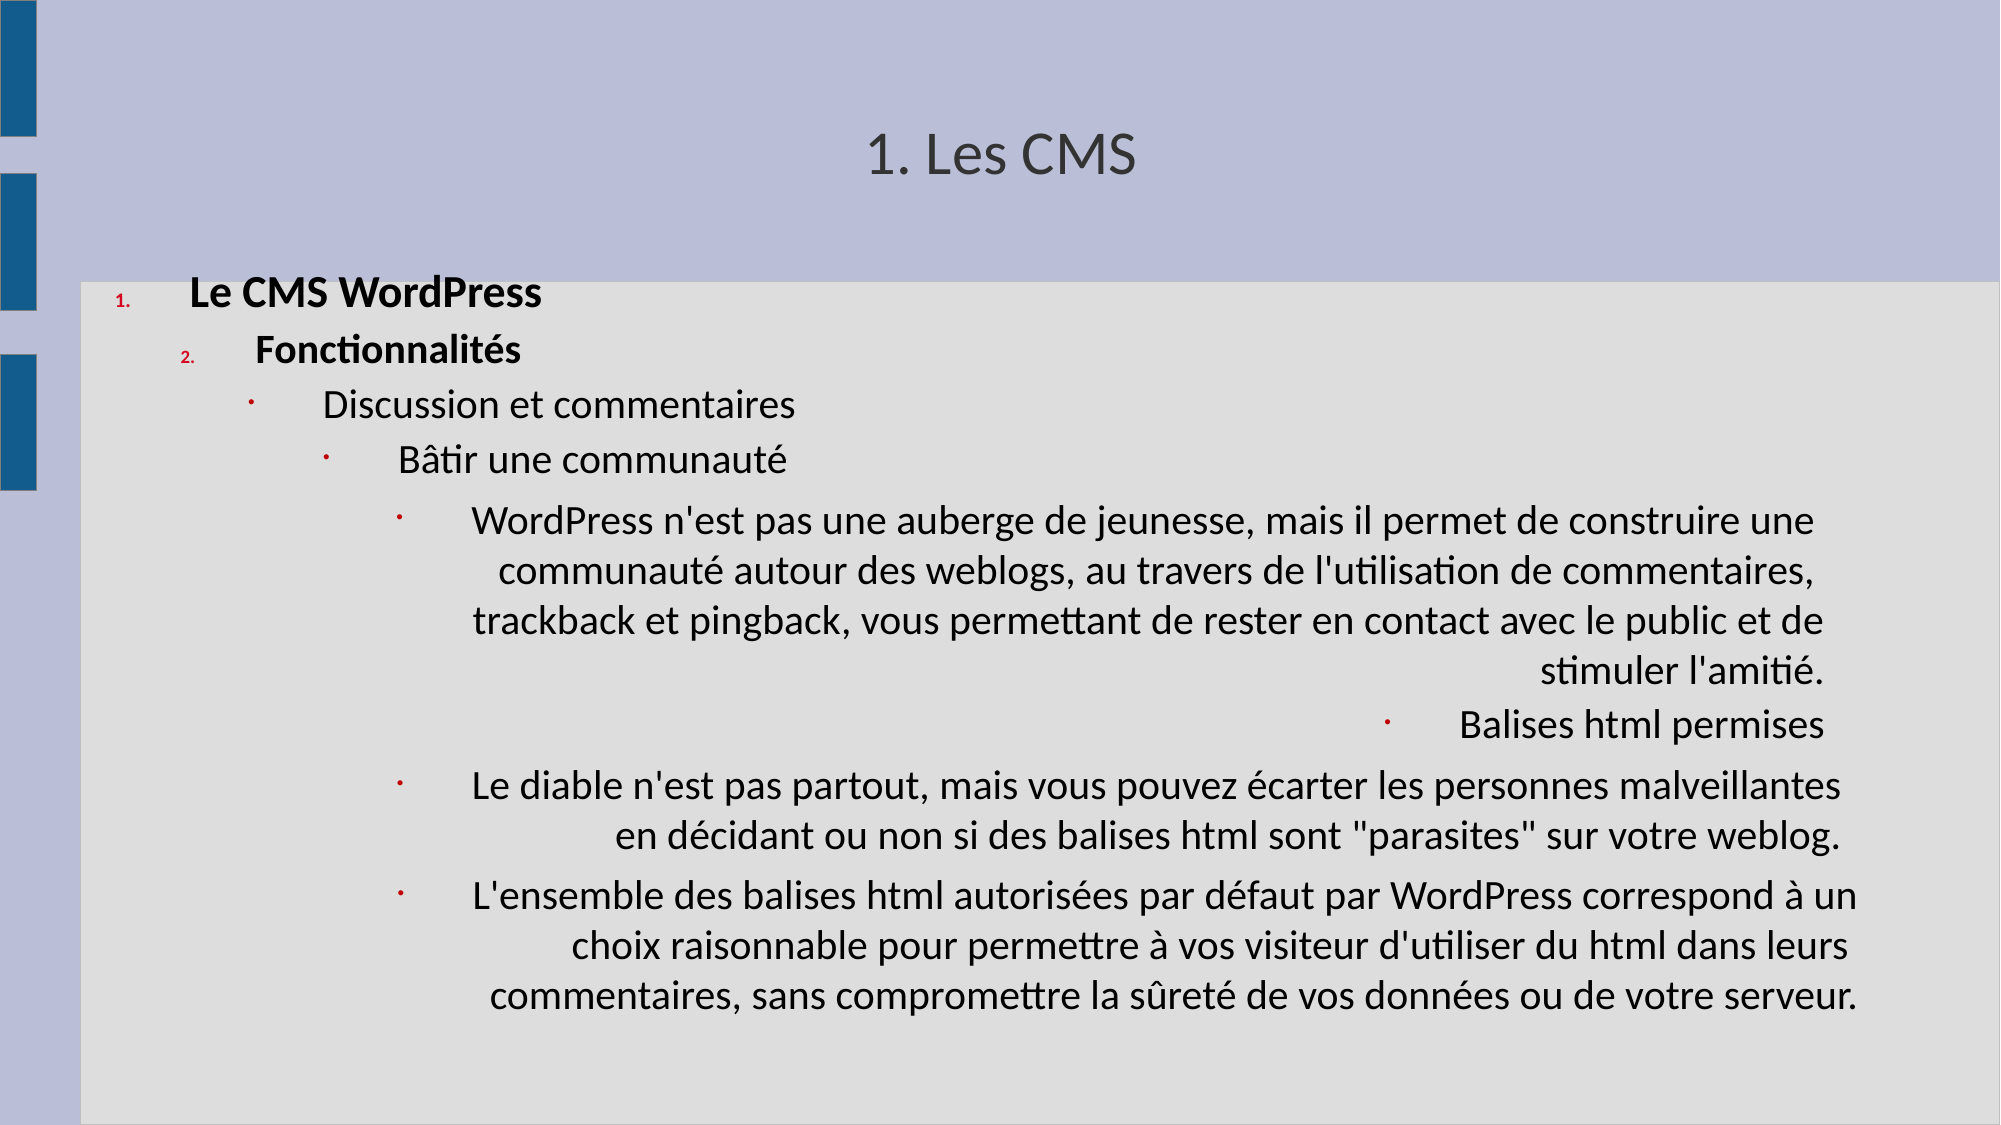

# 1. Les CMS
Le CMS WordPress
Fonctionnalités
Discussion et commentaires
Bâtir une communauté
WordPress n'est pas une auberge de jeunesse, mais il permet de construire une communauté autour des weblogs, au travers de l'utilisation de commentaires, trackback et pingback, vous permettant de rester en contact avec le public et de stimuler l'amitié.
Balises html permises
Le diable n'est pas partout, mais vous pouvez écarter les personnes malveillantes en décidant ou non si des balises html sont "parasites" sur votre weblog.
L'ensemble des balises html autorisées par défaut par WordPress correspond à un choix raisonnable pour permettre à vos visiteur d'utiliser du html dans leurs commentaires, sans compromettre la sûreté de vos données ou de votre serveur.